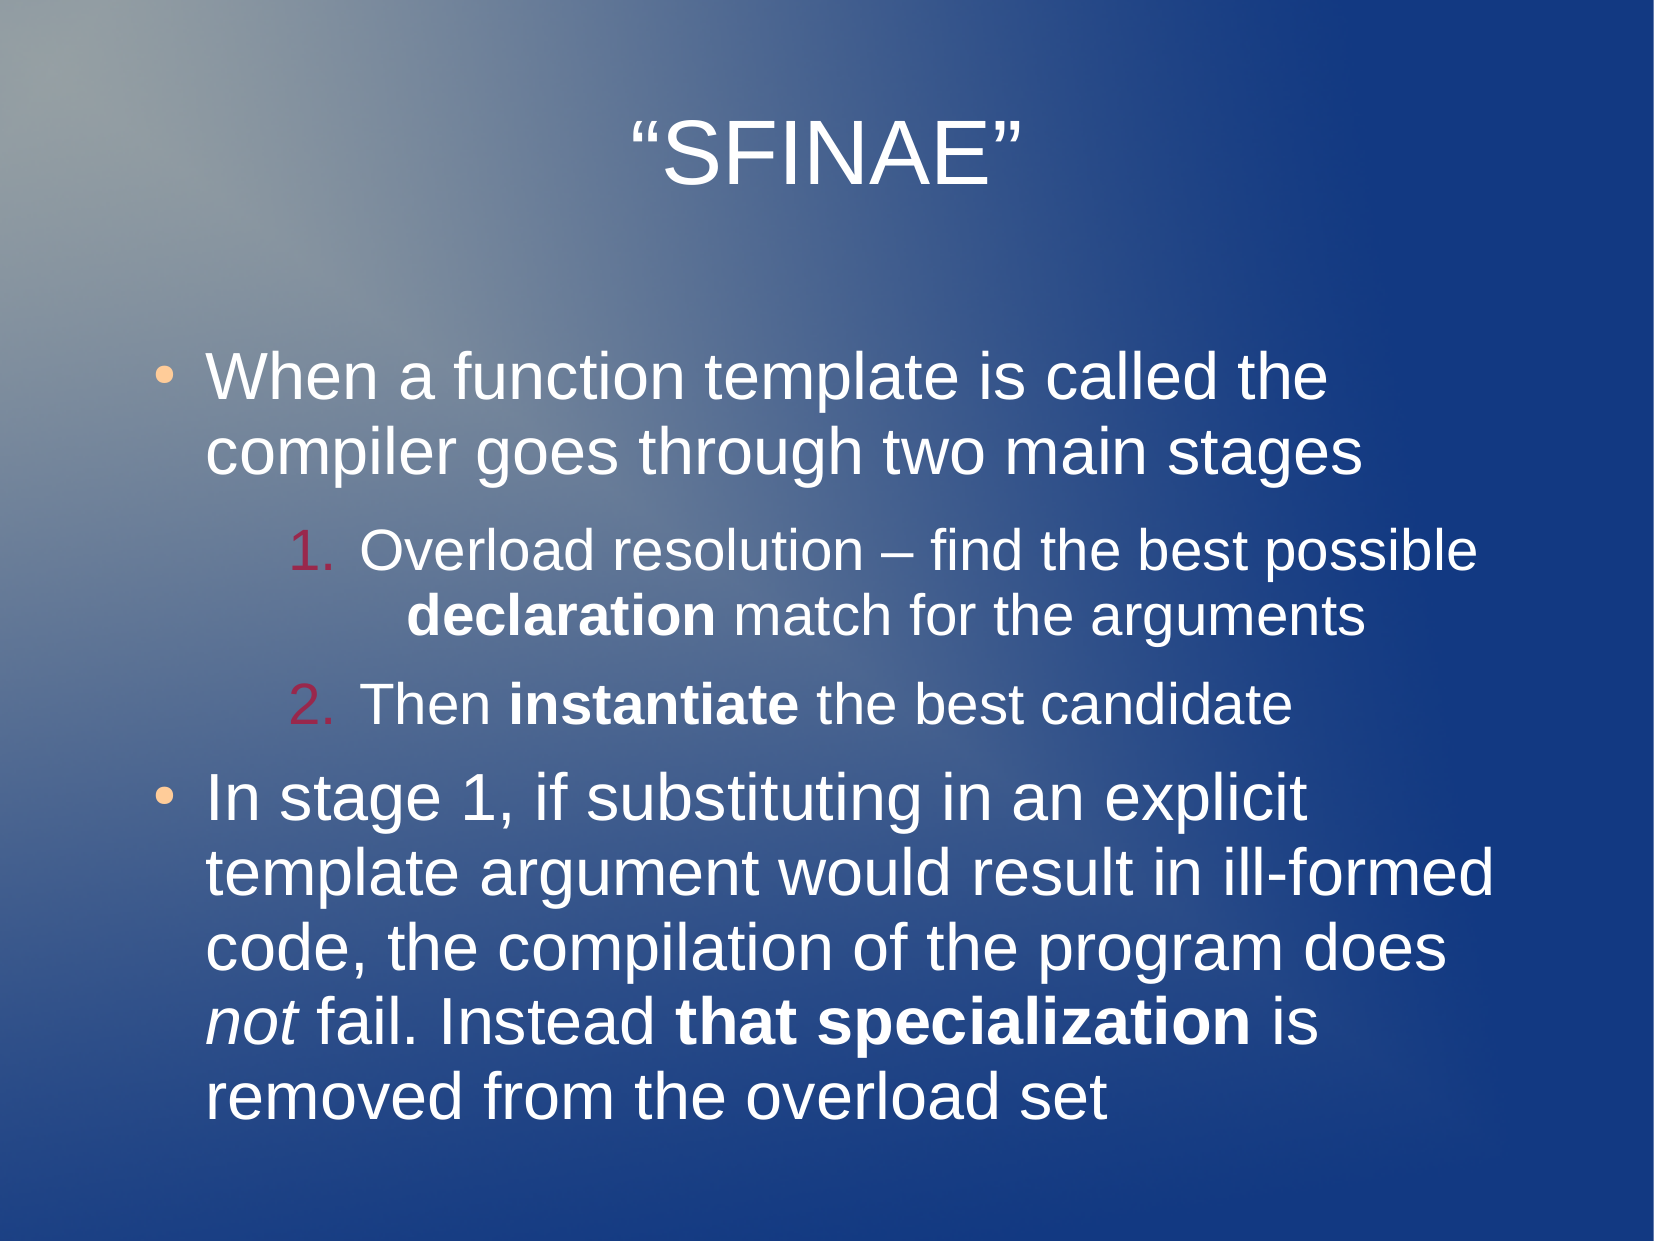

# “SFINAE”
When a function template is called the compiler goes through two main stages
Overload resolution – find the best possible declaration match for the arguments
Then instantiate the best candidate
In stage 1, if substituting in an explicit template argument would result in ill-formed code, the compilation of the program does not fail. Instead that specialization is removed from the overload set